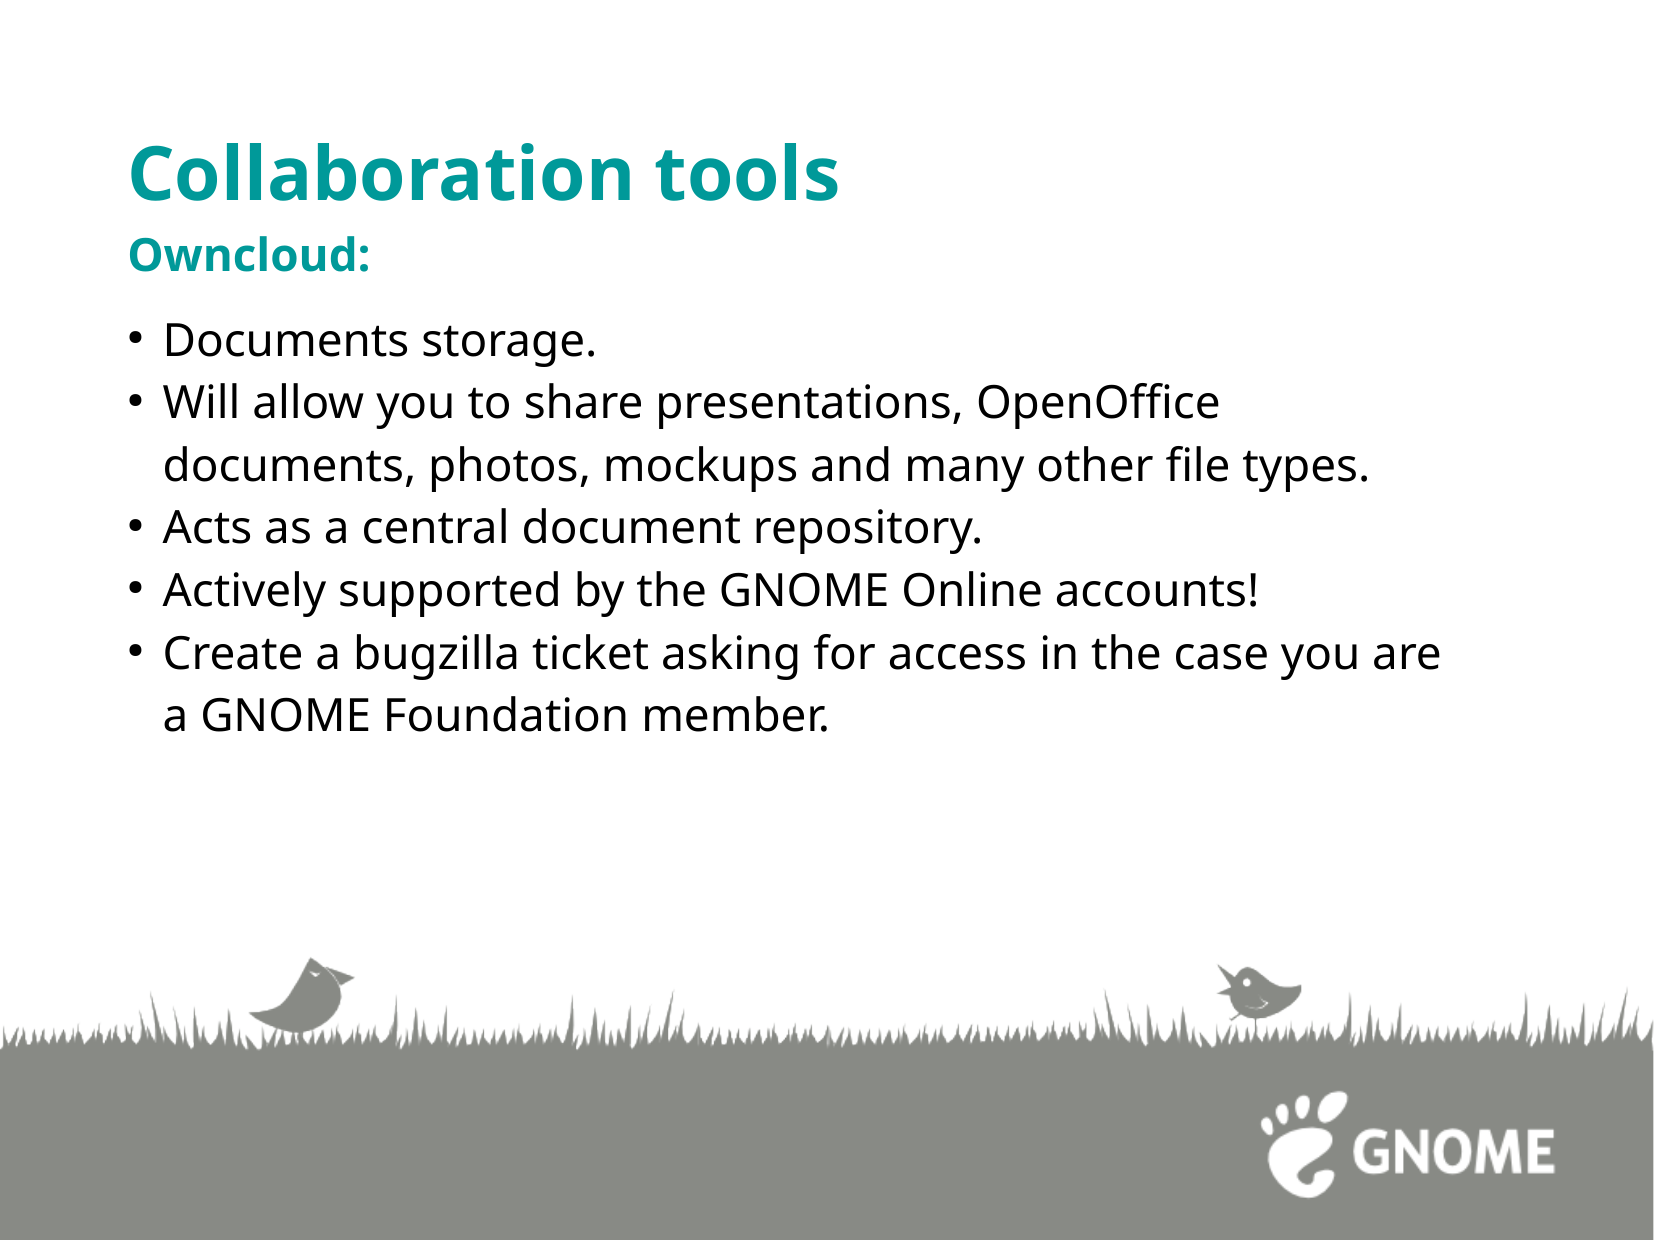

Collaboration tools
Owncloud:
Documents storage.
Will allow you to share presentations, OpenOffice documents, photos, mockups and many other file types.
Acts as a central document repository.
Actively supported by the GNOME Online accounts!
Create a bugzilla ticket asking for access in the case you are a GNOME Foundation member.